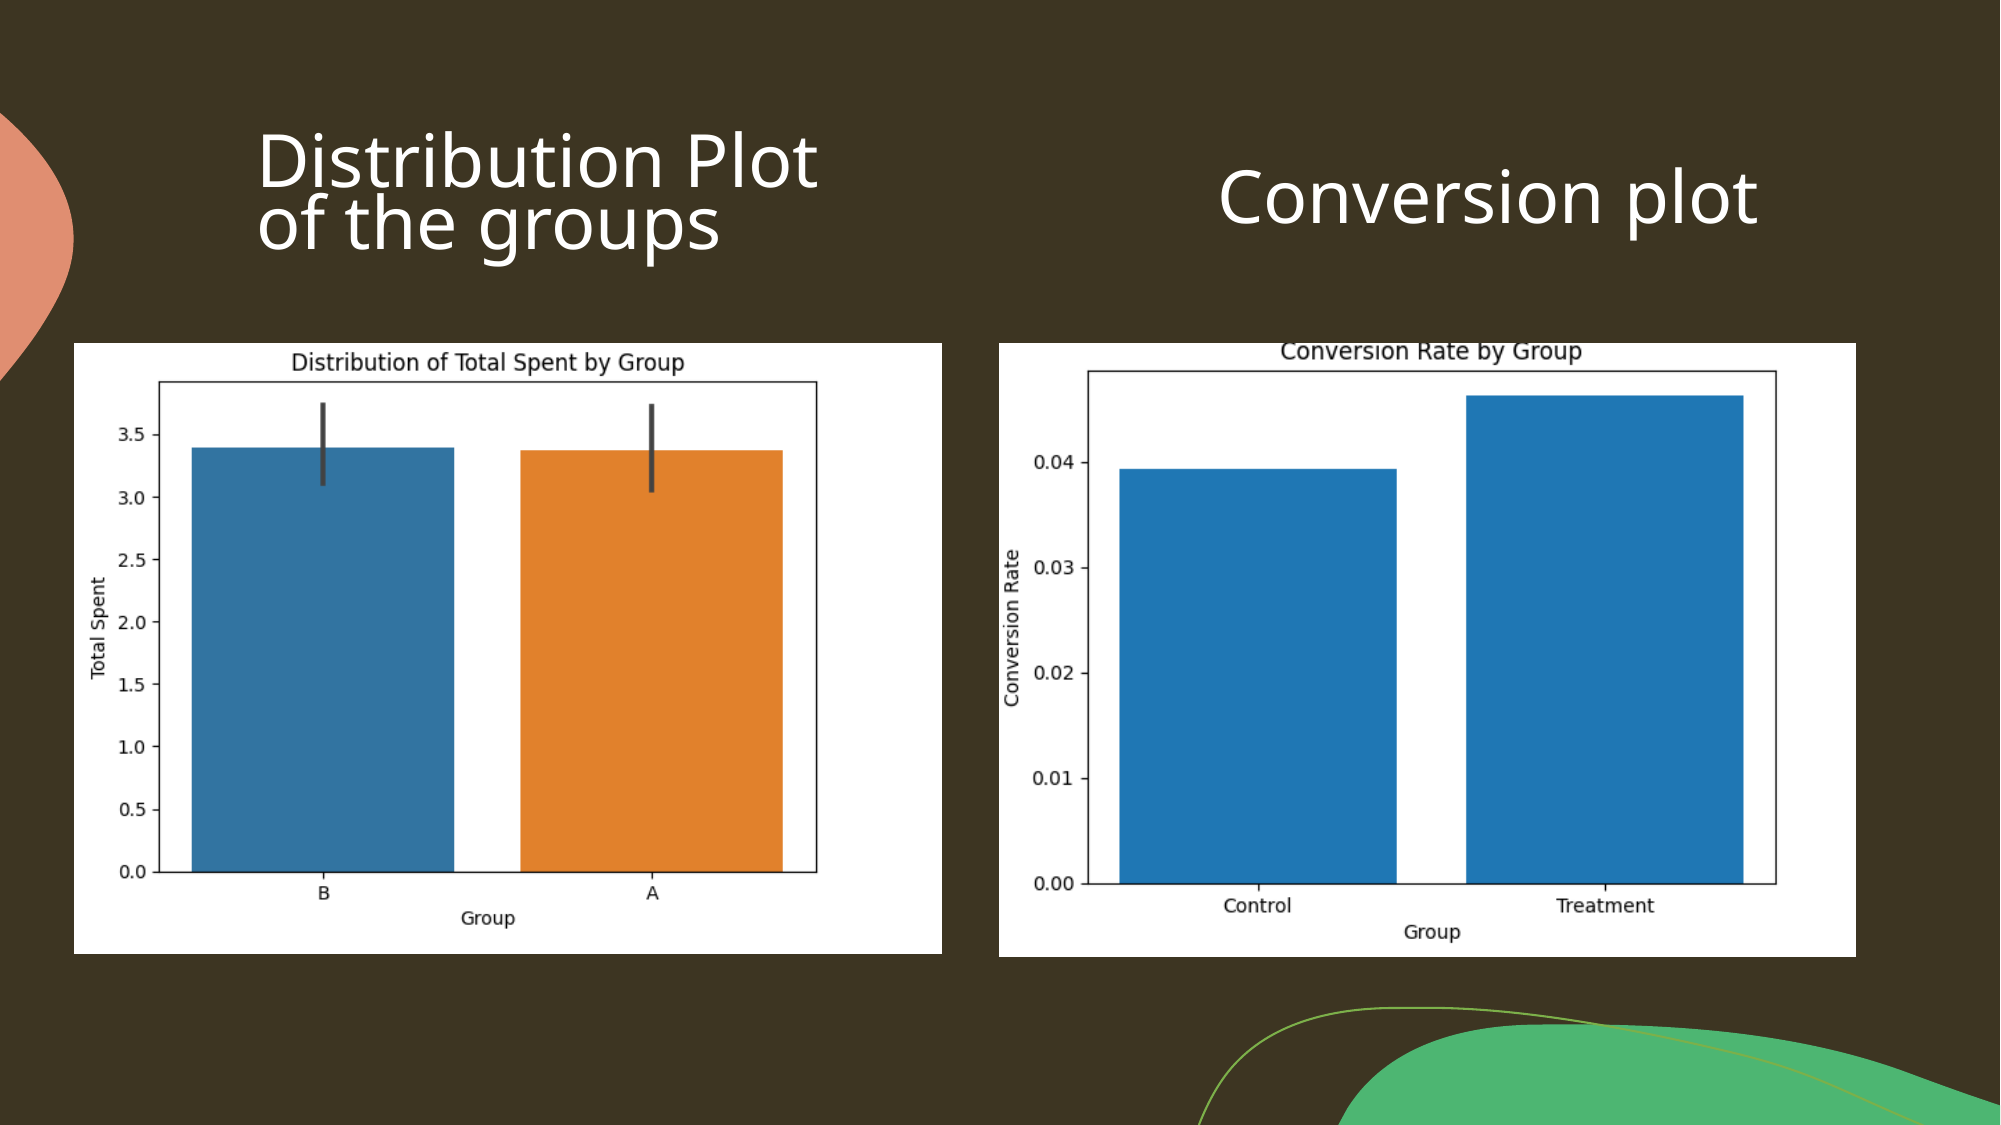

Distribution Plot of the groups
# Conversion plot